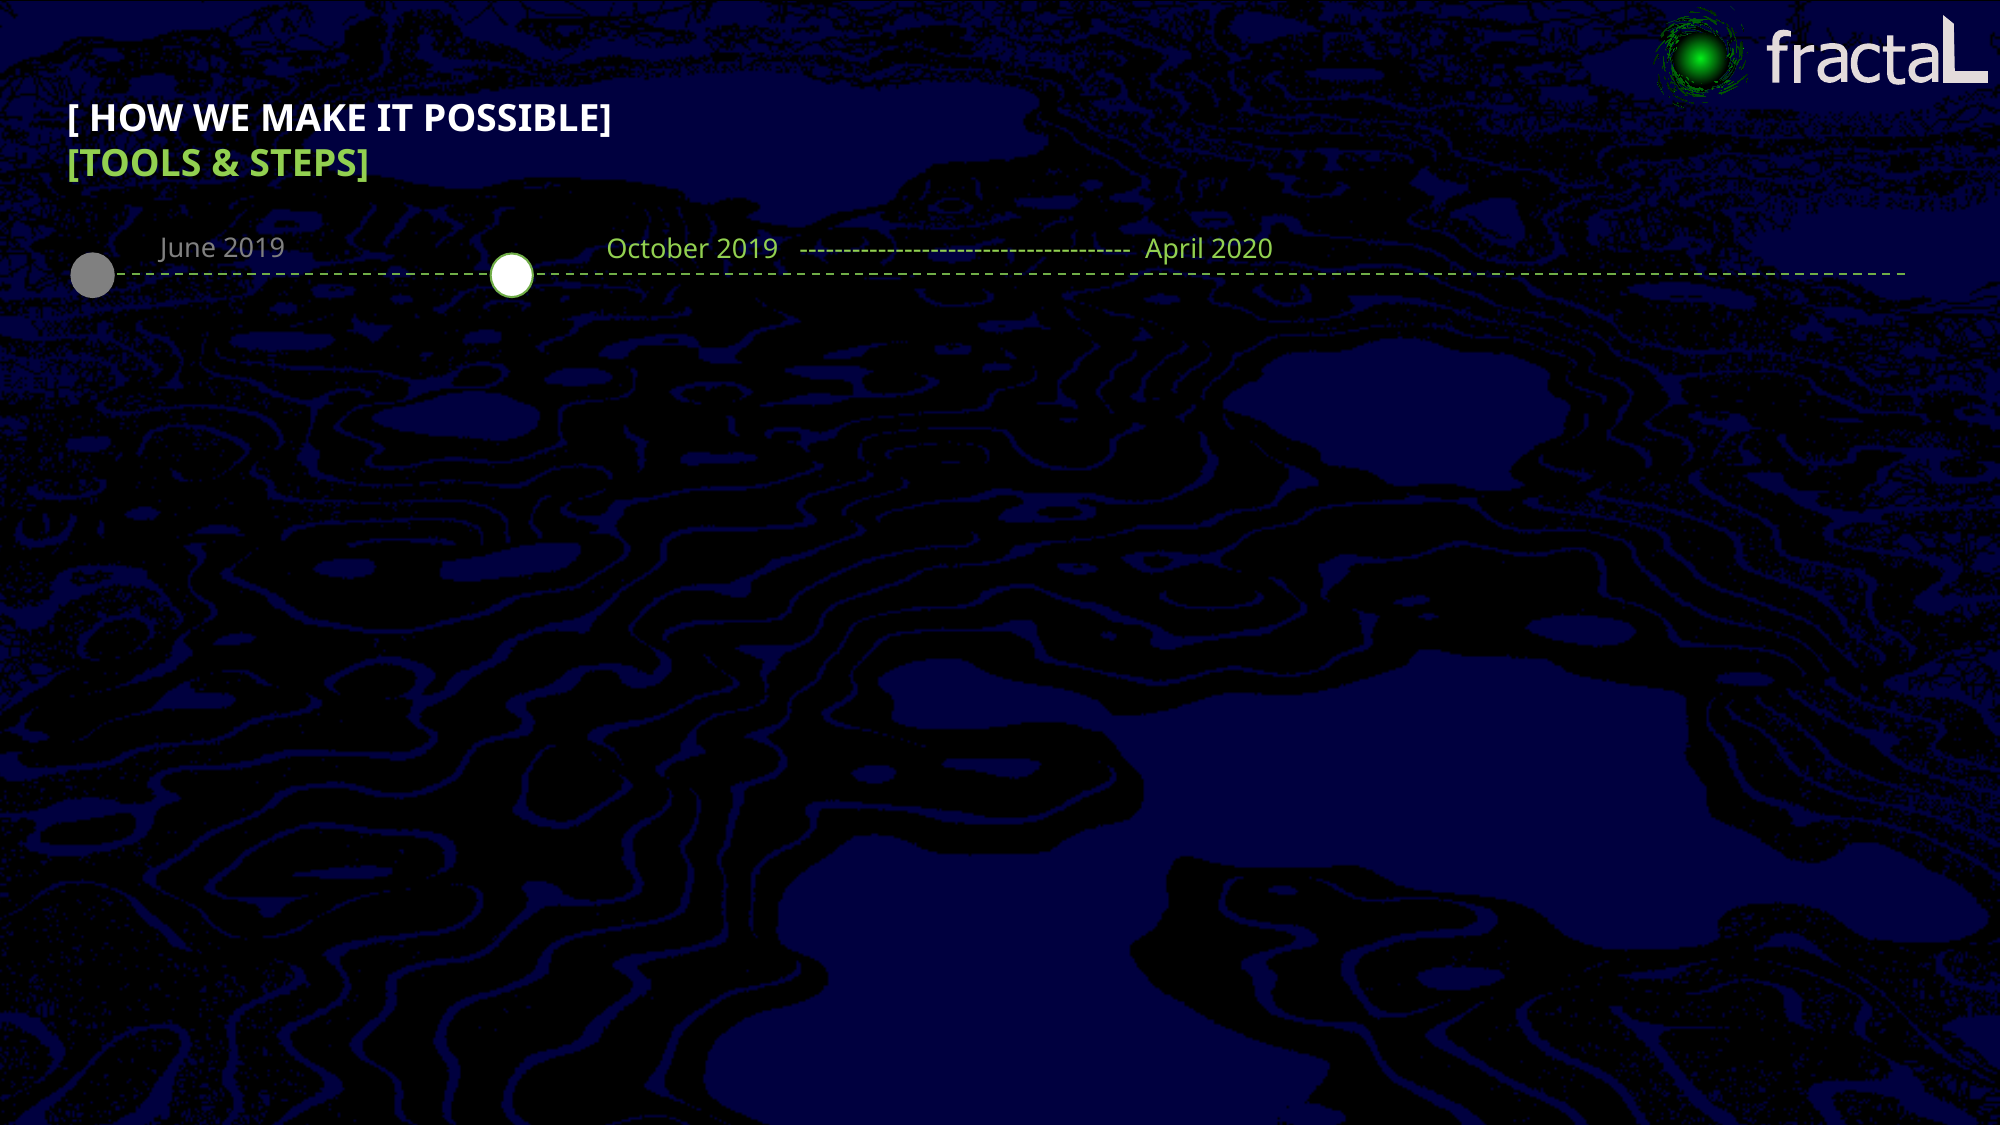

[ how we make it possible]
[TOOLS & steps]
June 2019
October 2019 -------------------------------------- April 2020